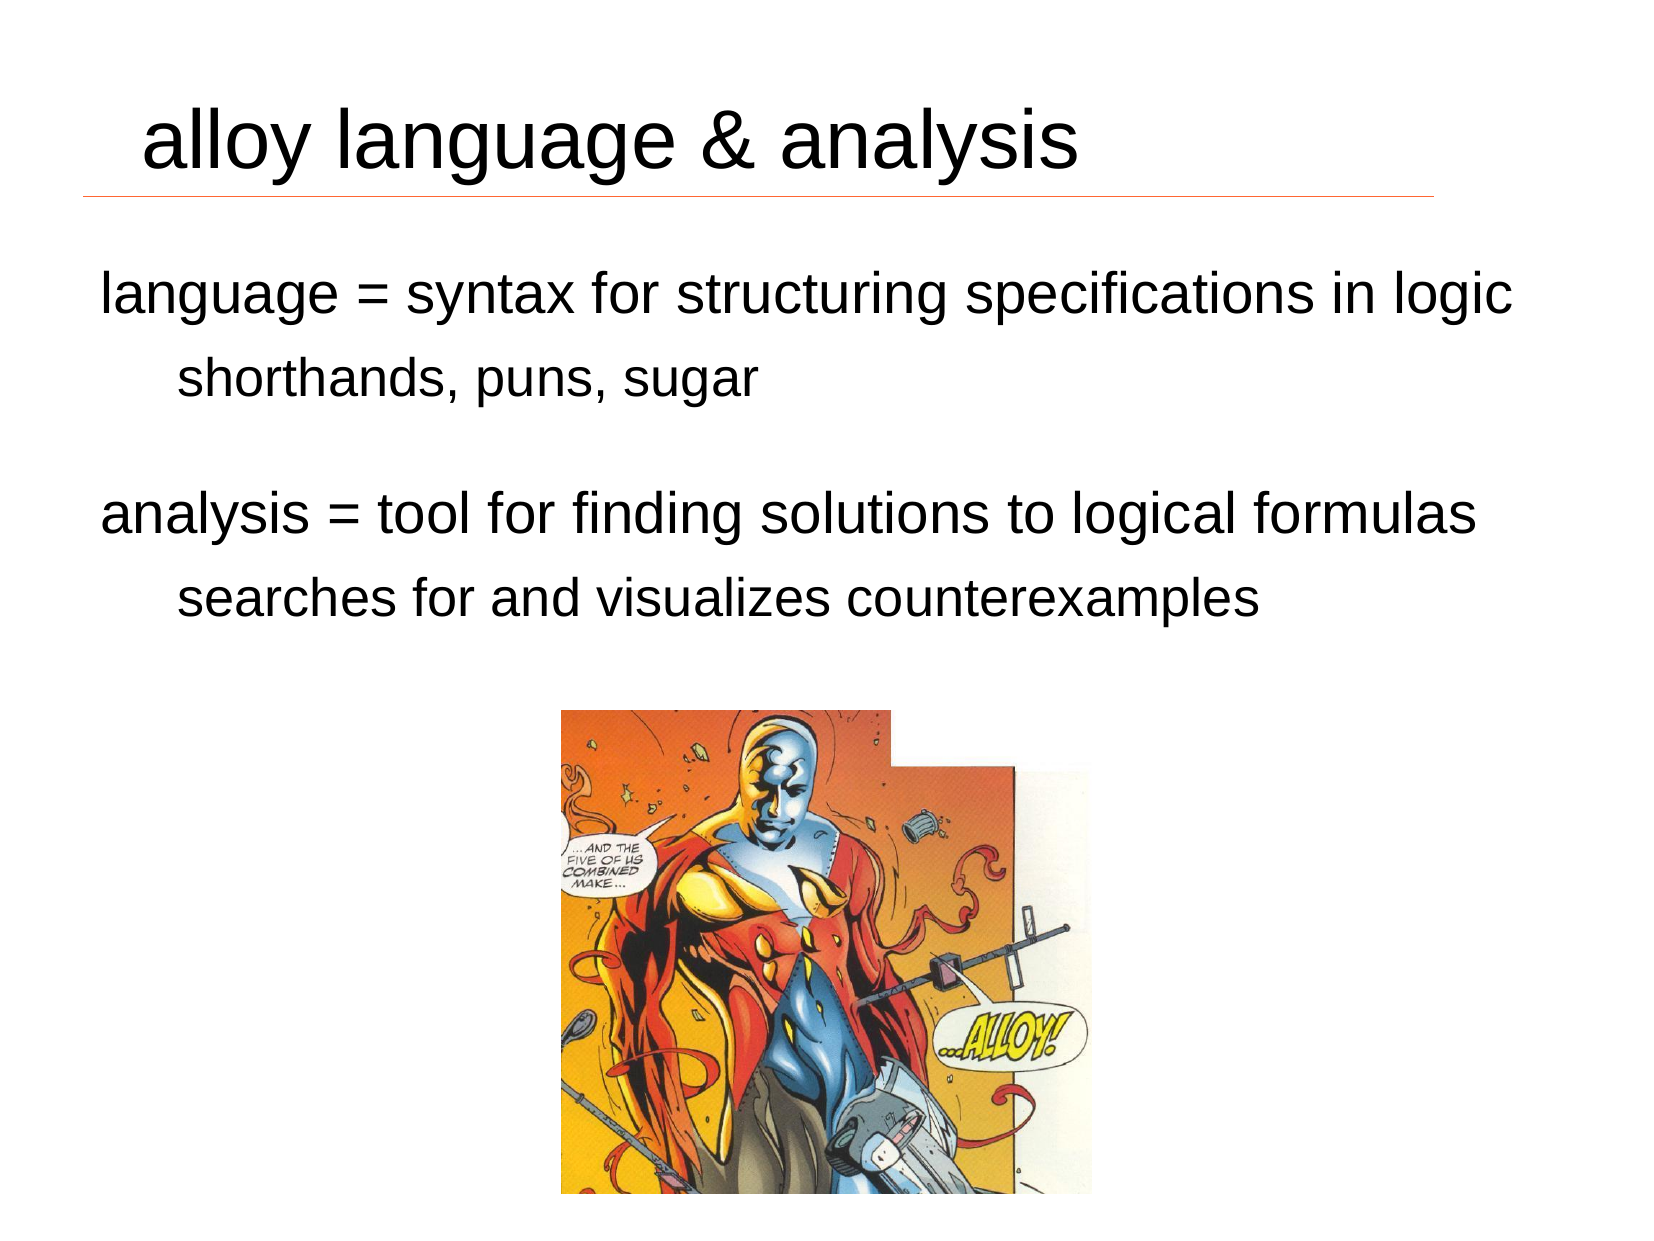

# alloy language & analysis
language = syntax for structuring specifications in logic
shorthands, puns, sugar
analysis = tool for finding solutions to logical formulas
searches for and visualizes counterexamples